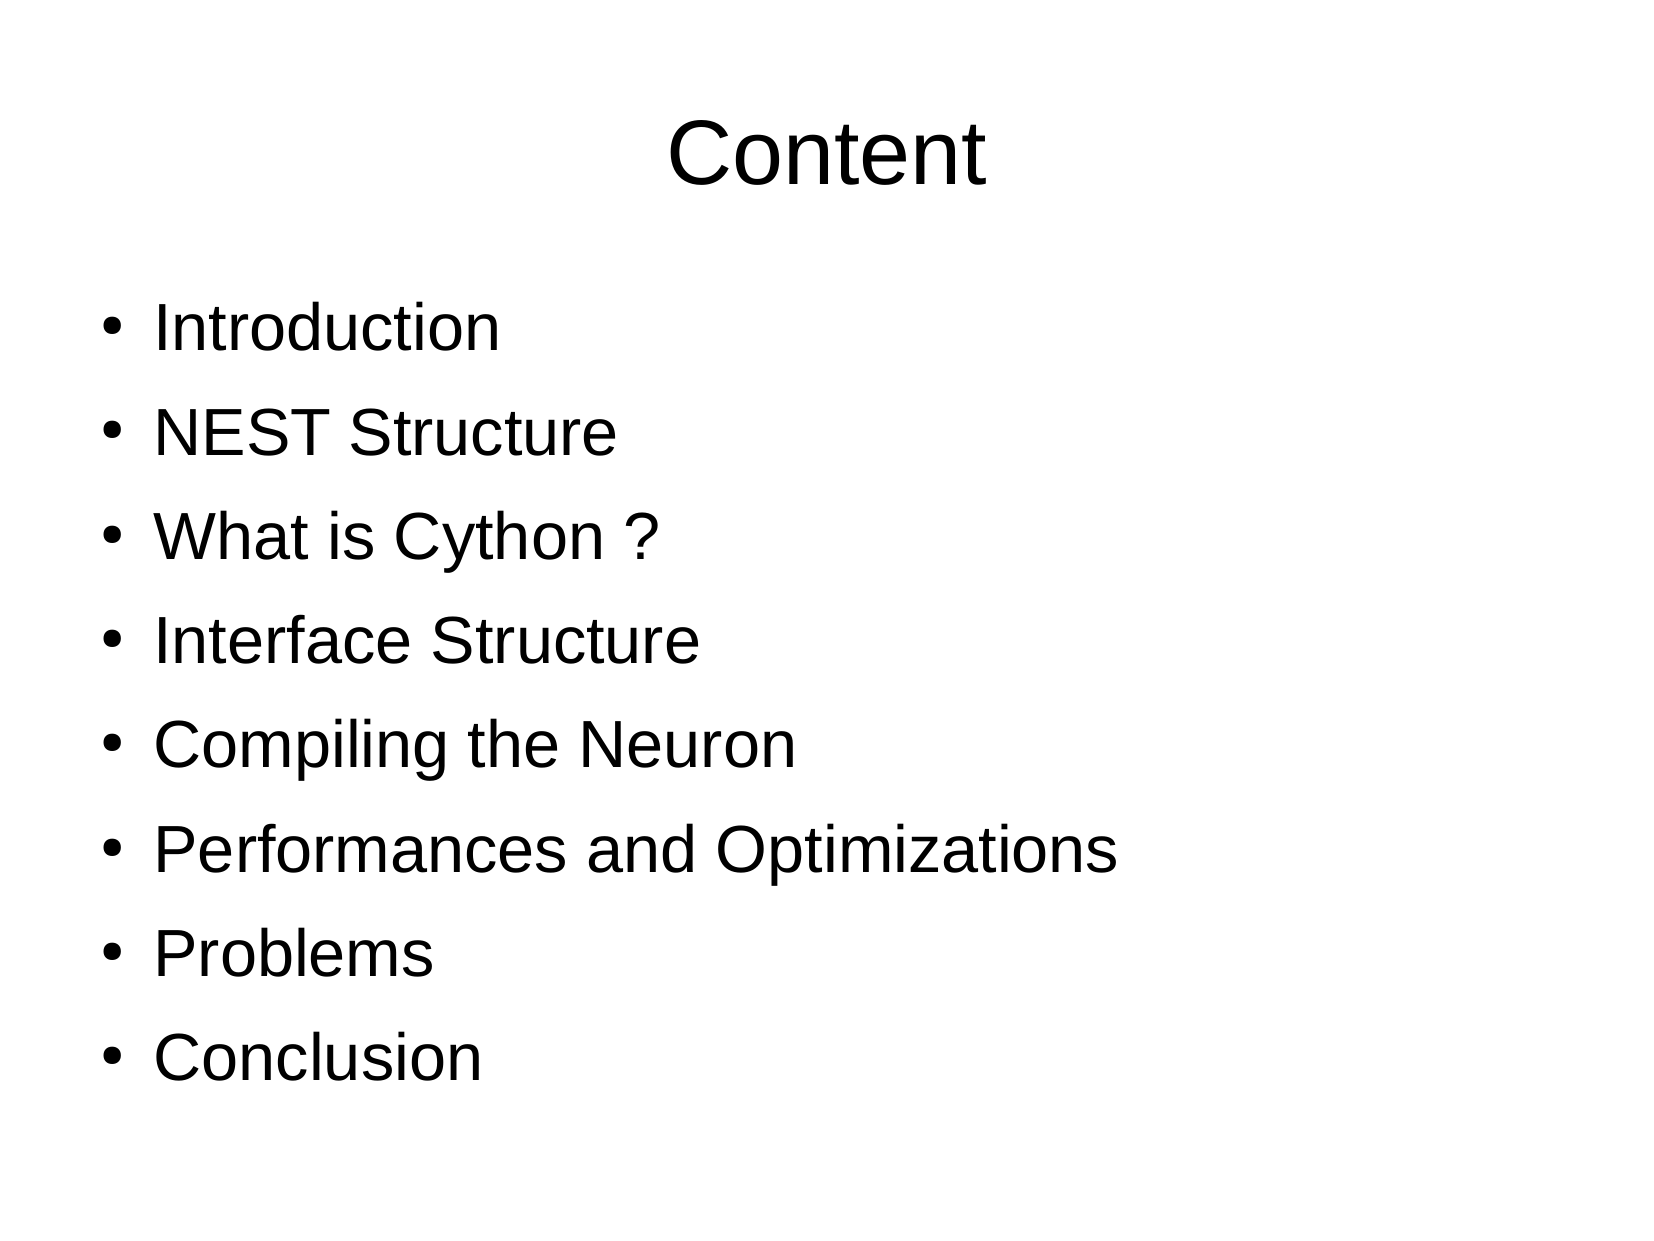

# Content
Introduction
NEST Structure
What is Cython ?
Interface Structure
Compiling the Neuron
Performances and Optimizations
Problems
Conclusion